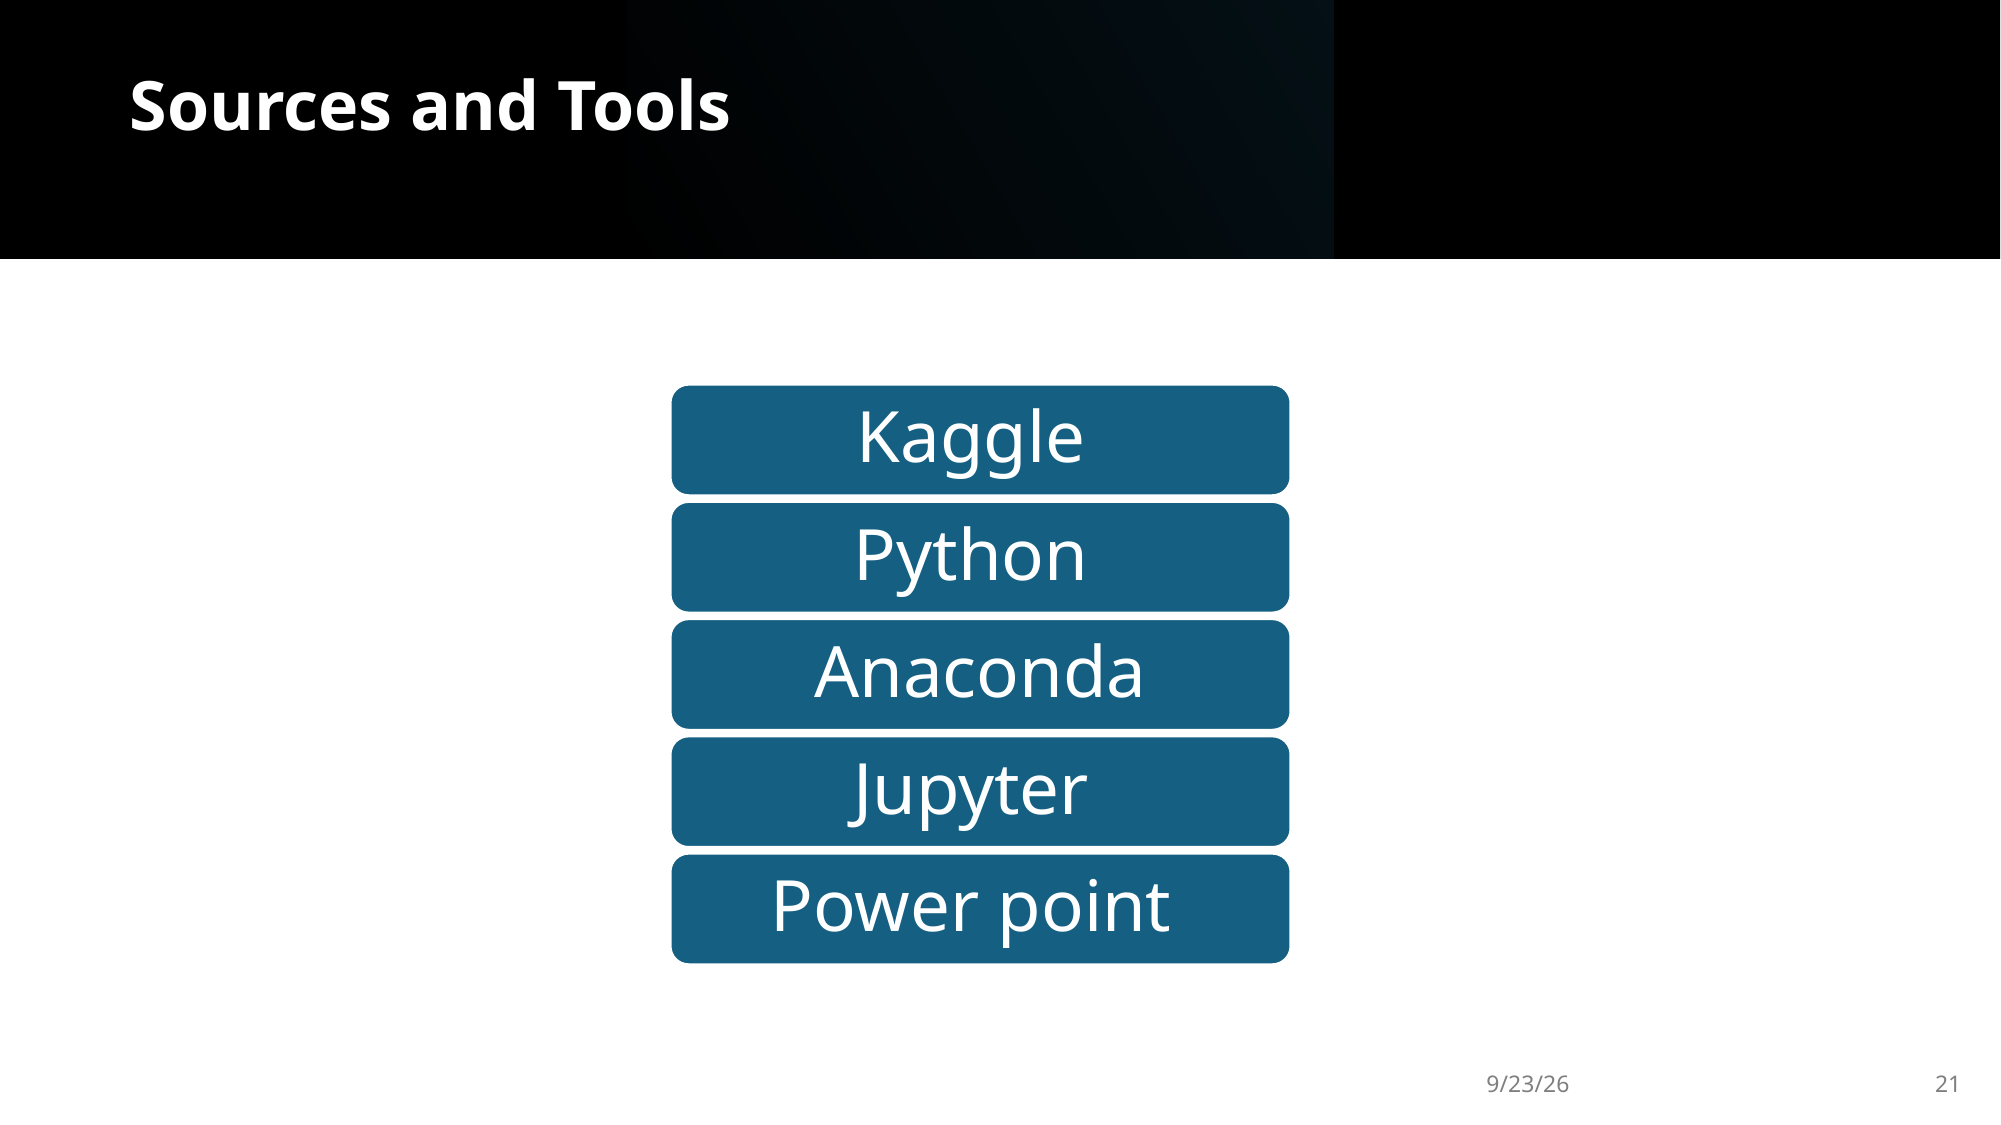

# Sources and Tools
Kaggle
Python
Anaconda
Jupyter
Power point